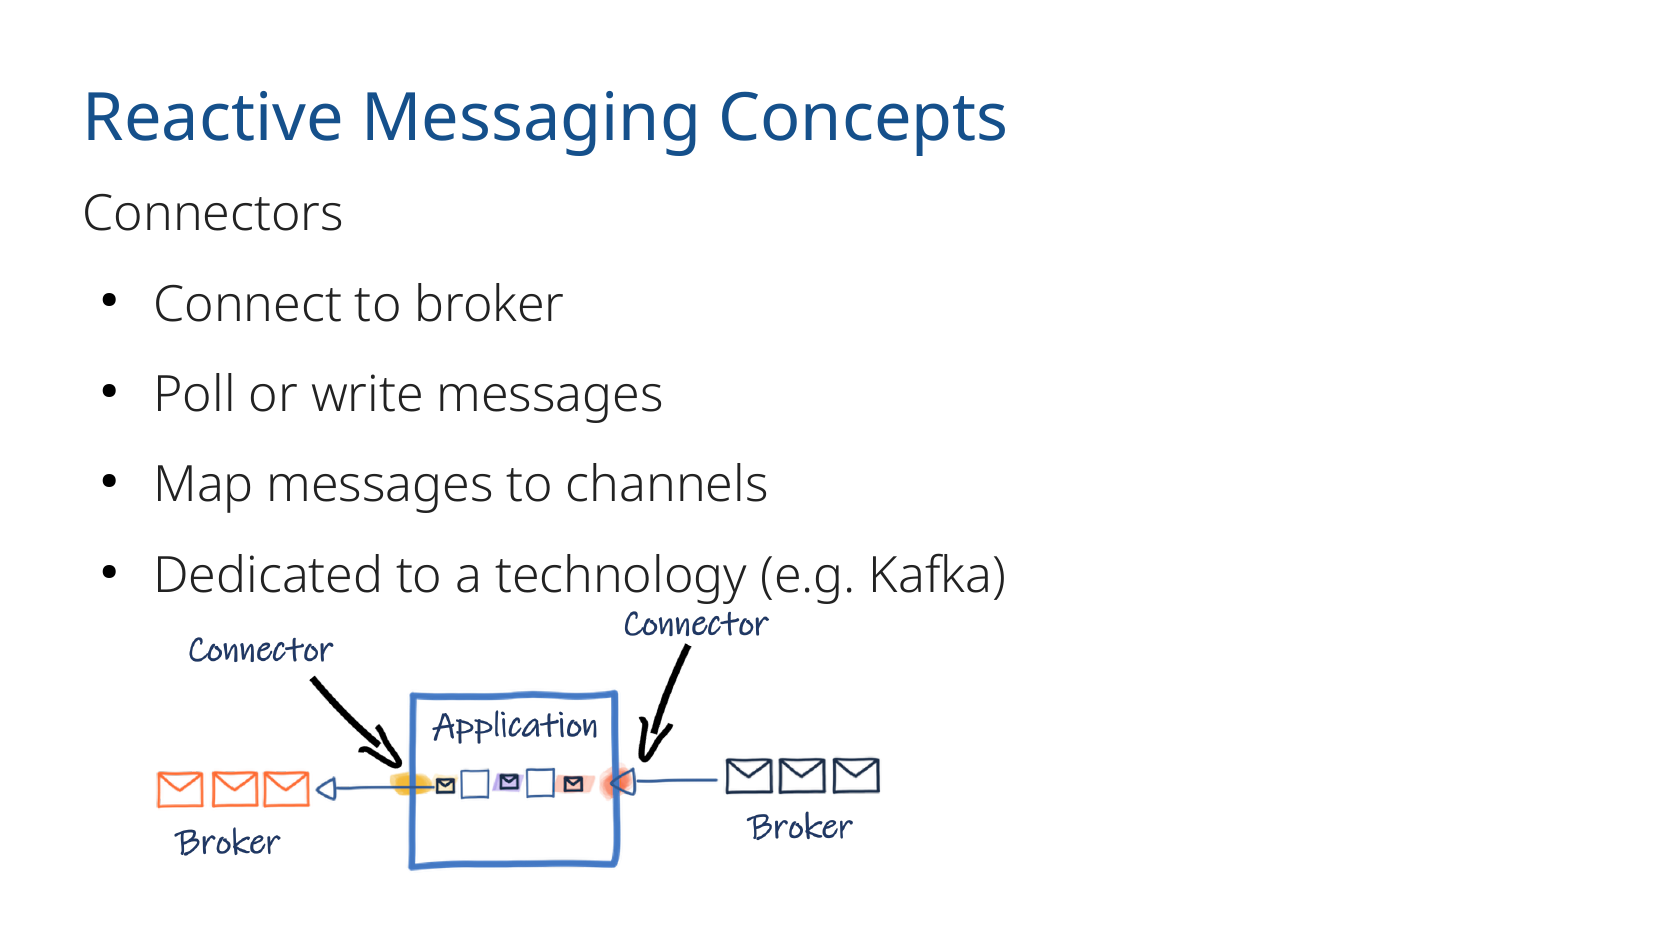

Reactive Messaging Concepts
# Connectors
Connect to broker
Poll or write messages
Map messages to channels
Dedicated to a technology (e.g. Kafka)